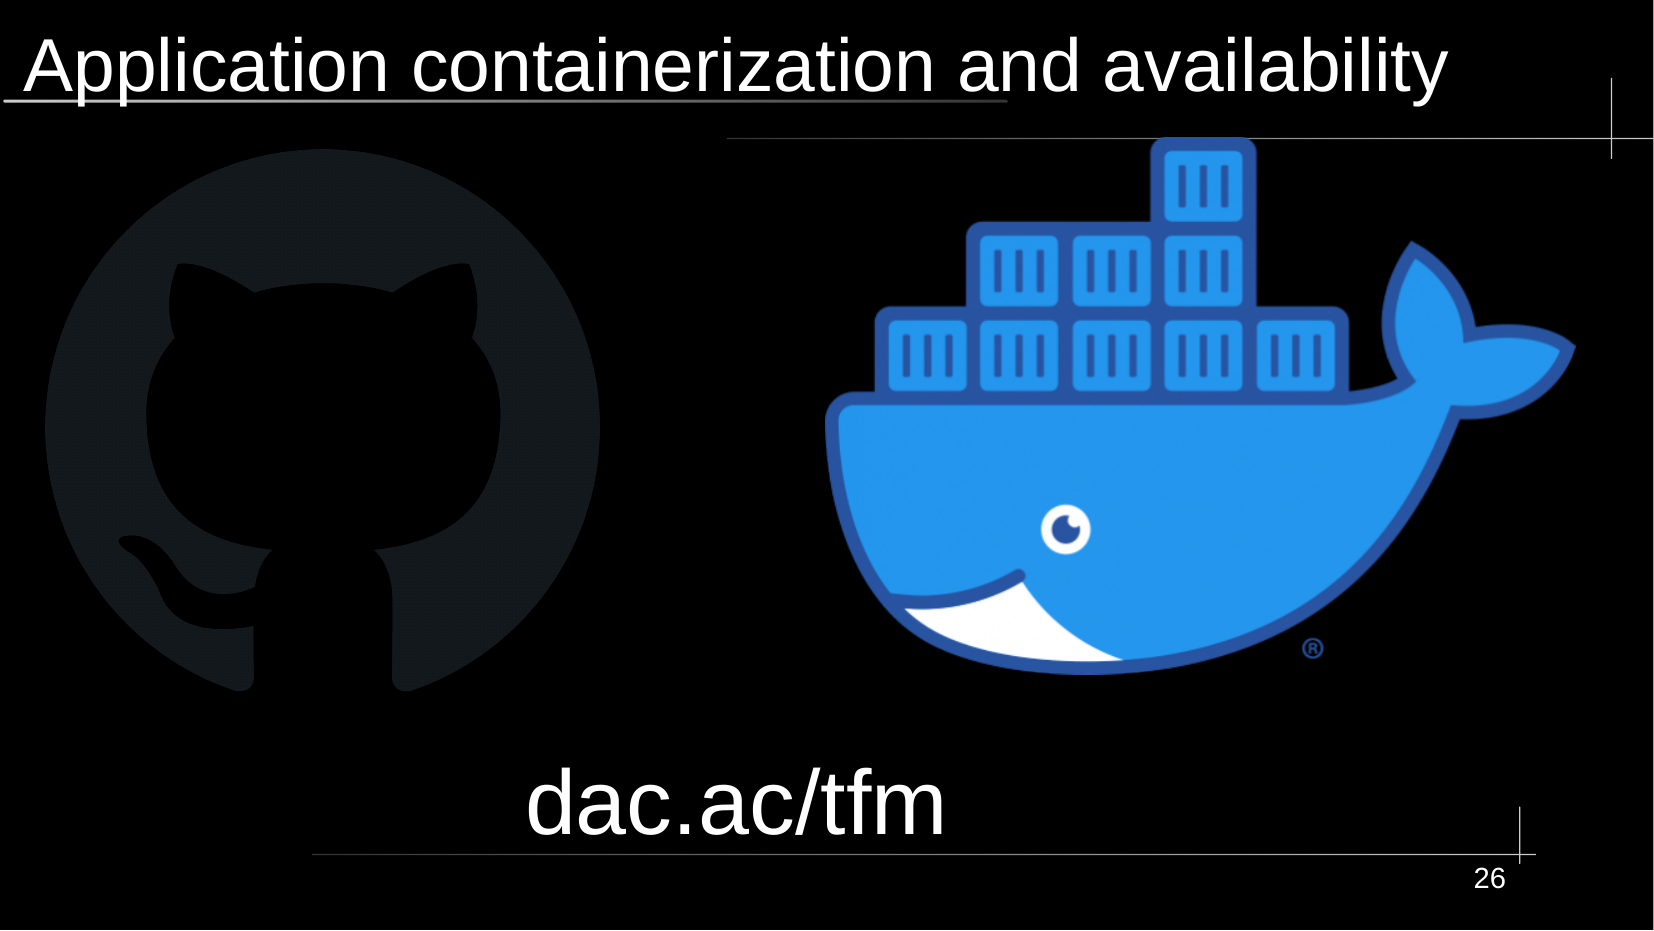

# Application containerization and availability
dac.ac/tfm
26